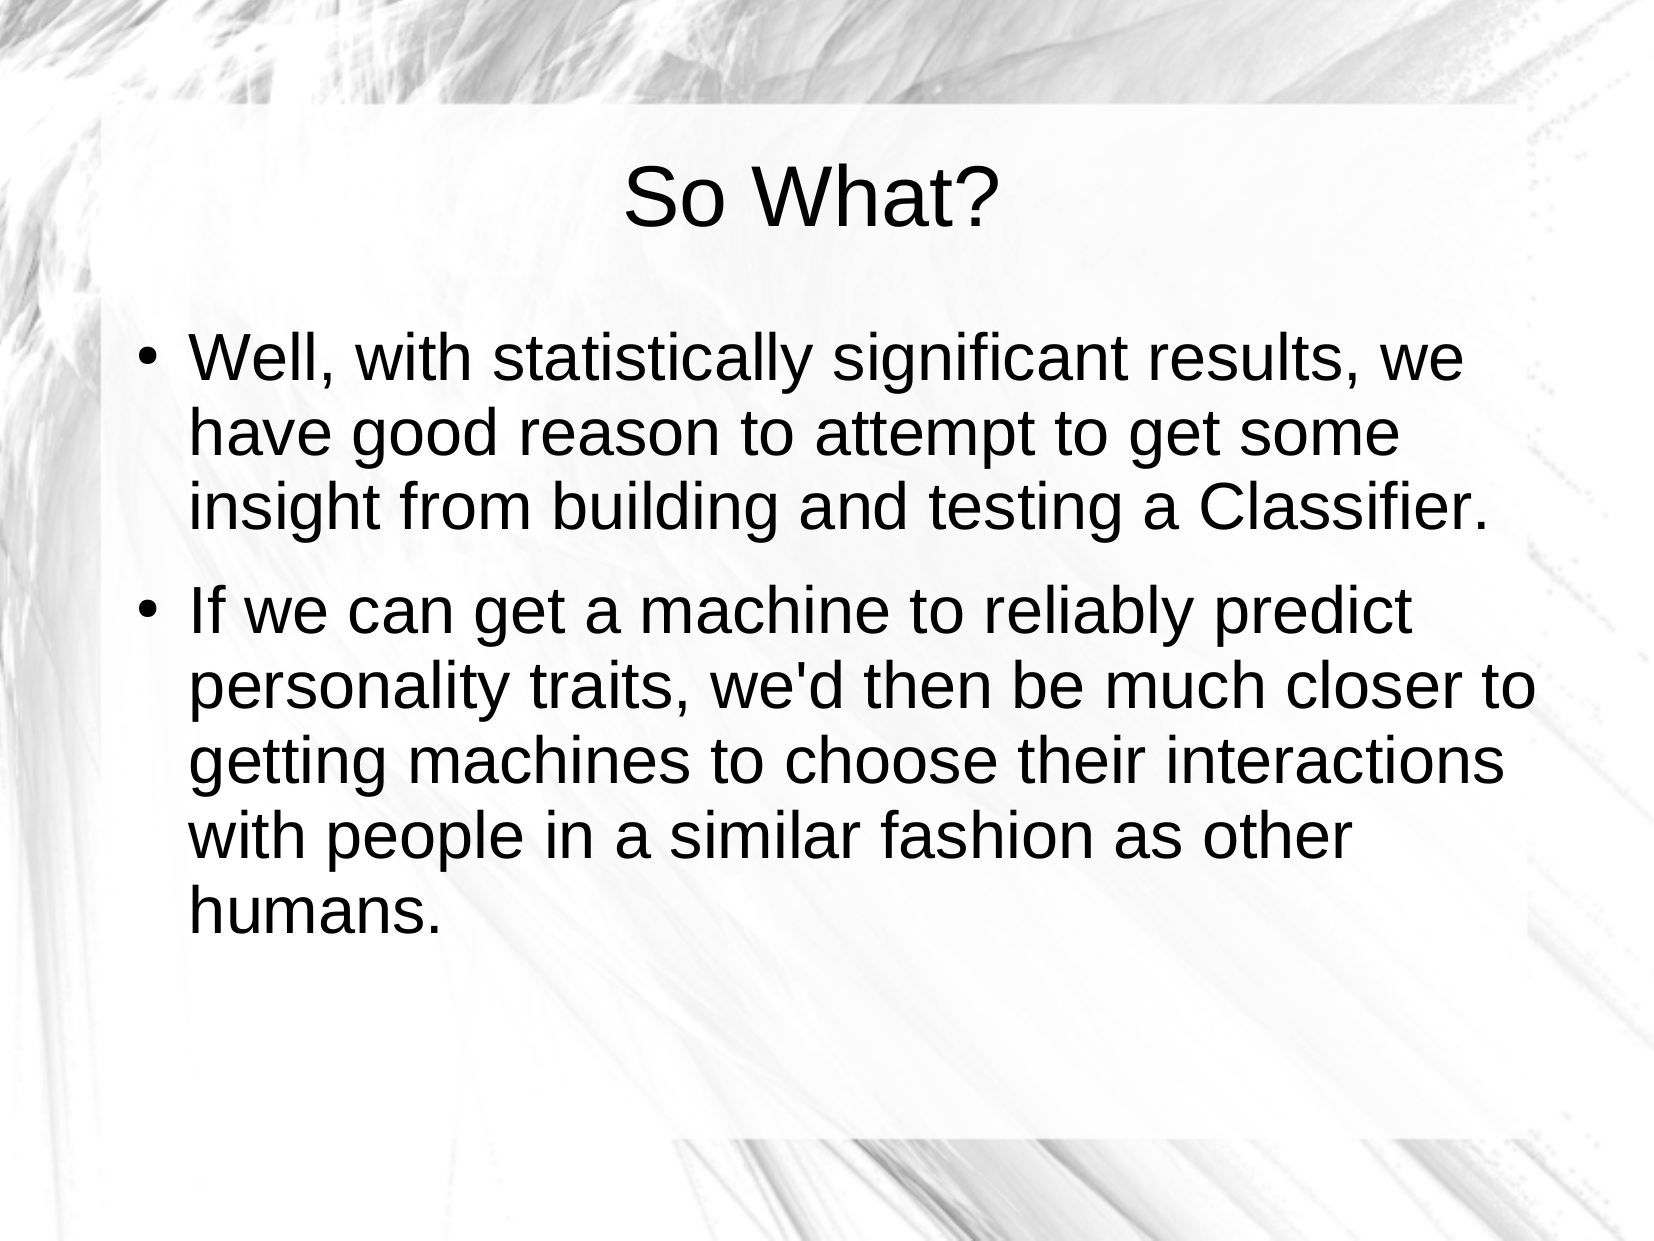

# So What?
Well, with statistically significant results, we have good reason to attempt to get some insight from building and testing a Classifier.
If we can get a machine to reliably predict personality traits, we'd then be much closer to getting machines to choose their interactions with people in a similar fashion as other humans.